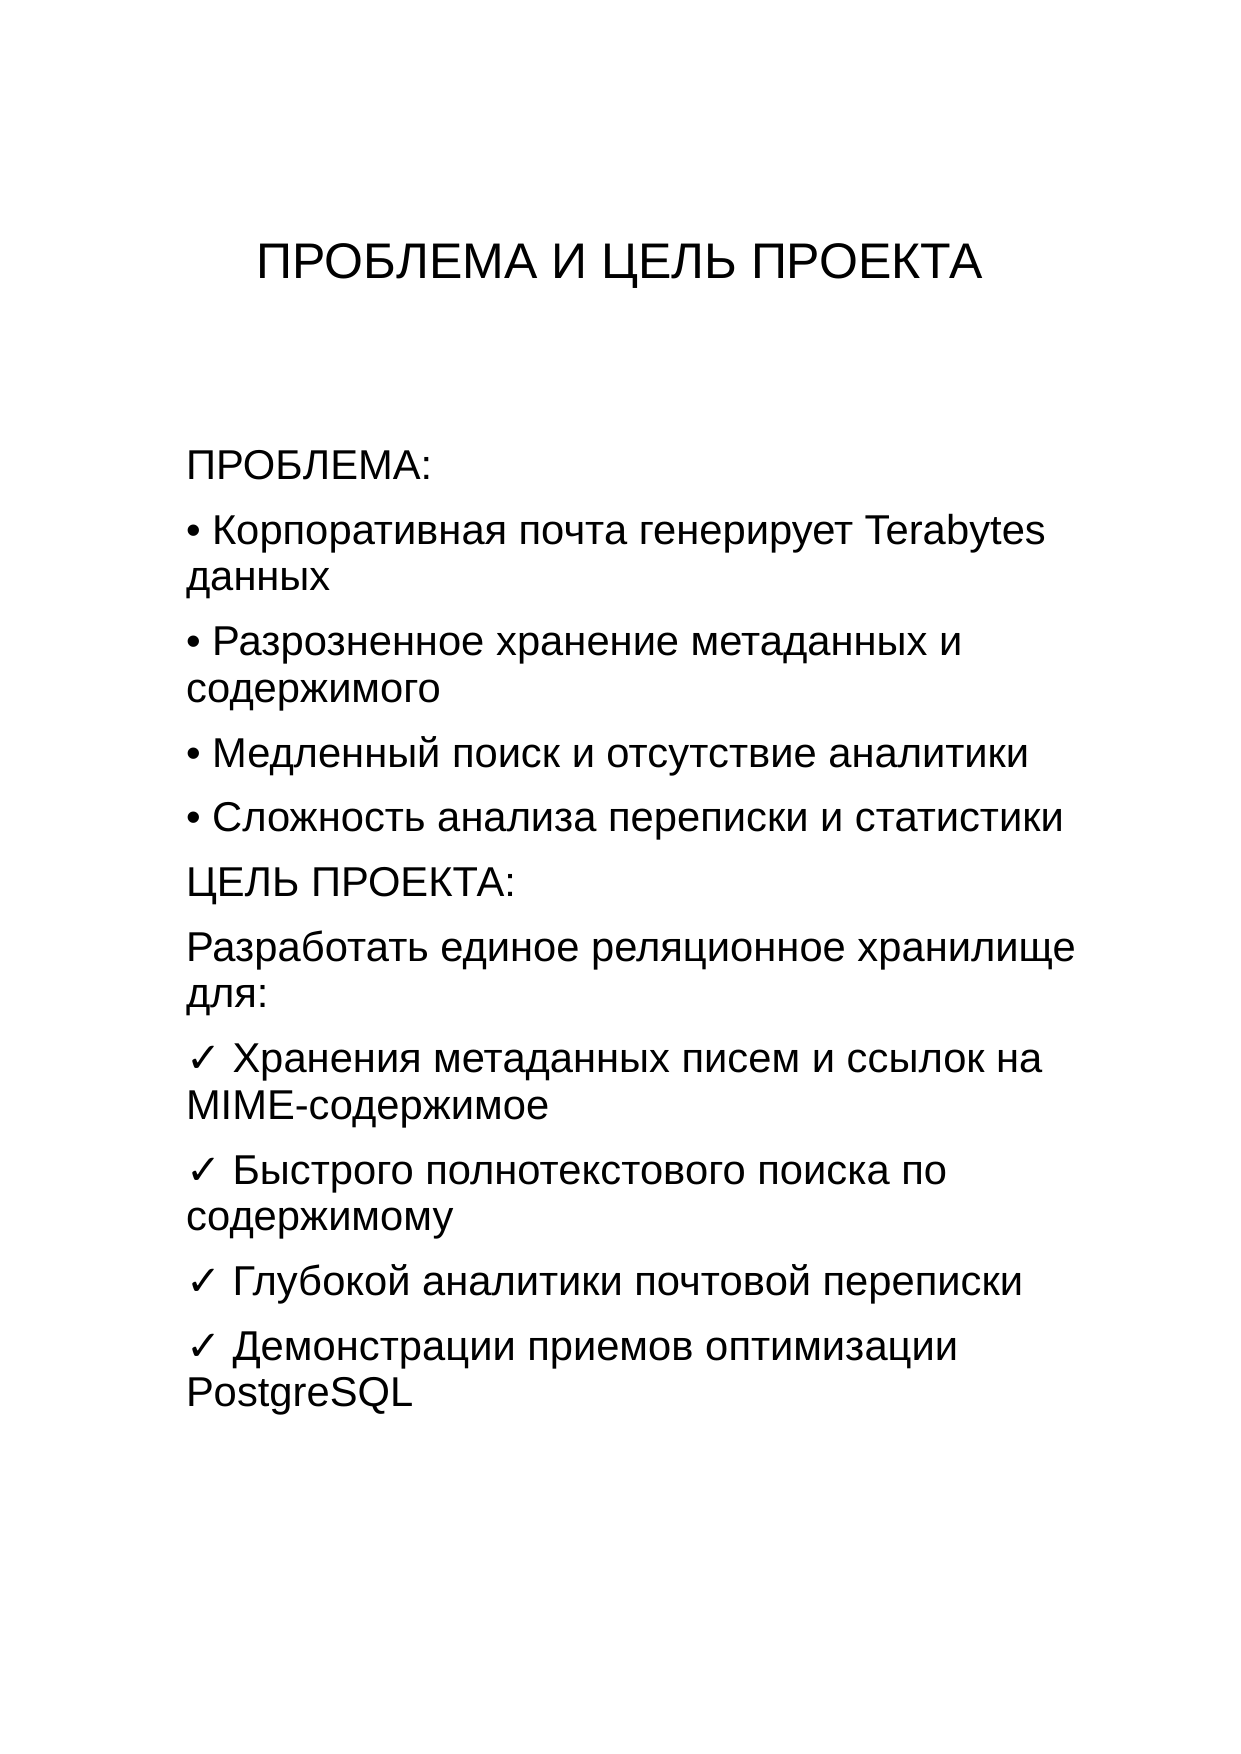

# ПРОБЛЕМА И ЦЕЛЬ ПРОЕКТА
ПРОБЛЕМА:
• Корпоративная почта генерирует Terabytes данных
• Разрозненное хранение метаданных и содержимого
• Медленный поиск и отсутствие аналитики
• Сложность анализа переписки и статистики
ЦЕЛЬ ПРОЕКТА:
Разработать единое реляционное хранилище для:
✓ Хранения метаданных писем и ссылок на MIME-содержимое
✓ Быстрого полнотекстового поиска по содержимому
✓ Глубокой аналитики почтовой переписки
✓ Демонстрации приемов оптимизации PostgreSQL